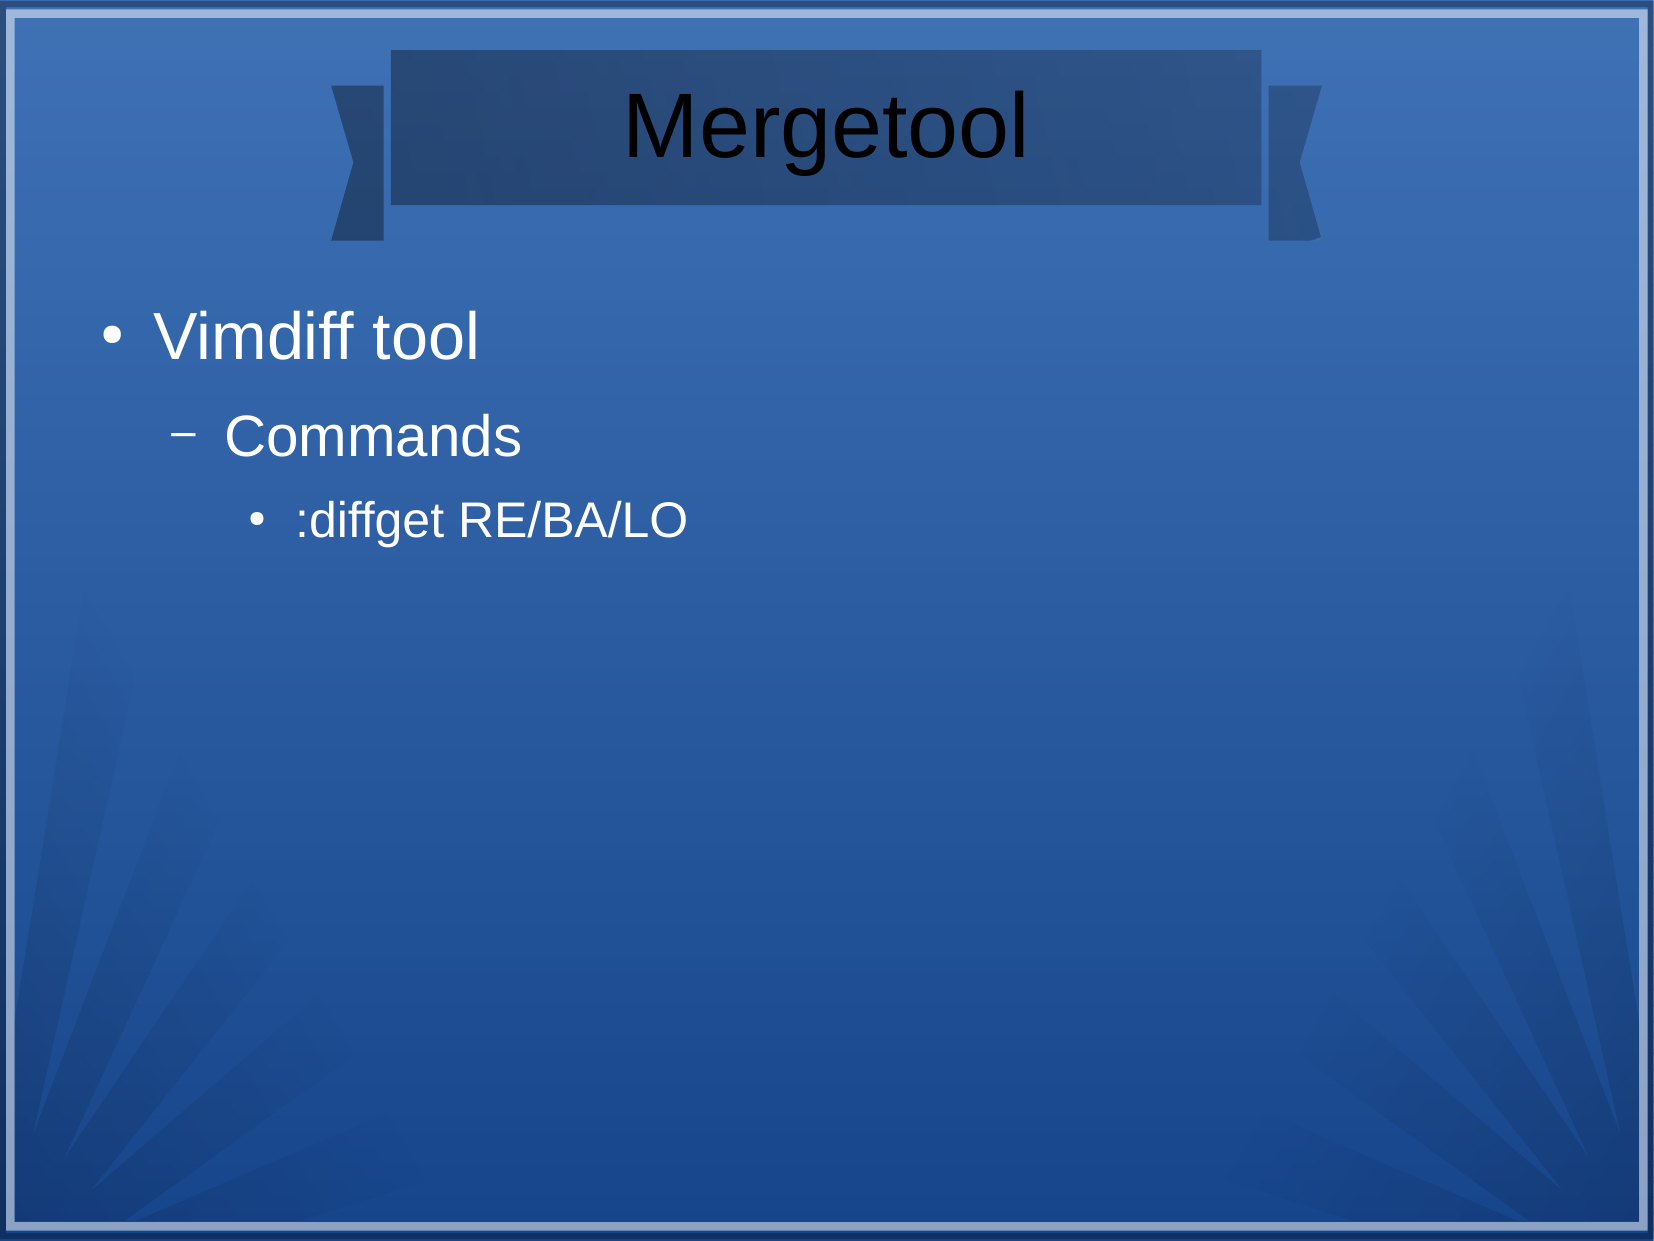

# Mergetool
Vimdiff tool
Commands
:diffget RE/BA/LO